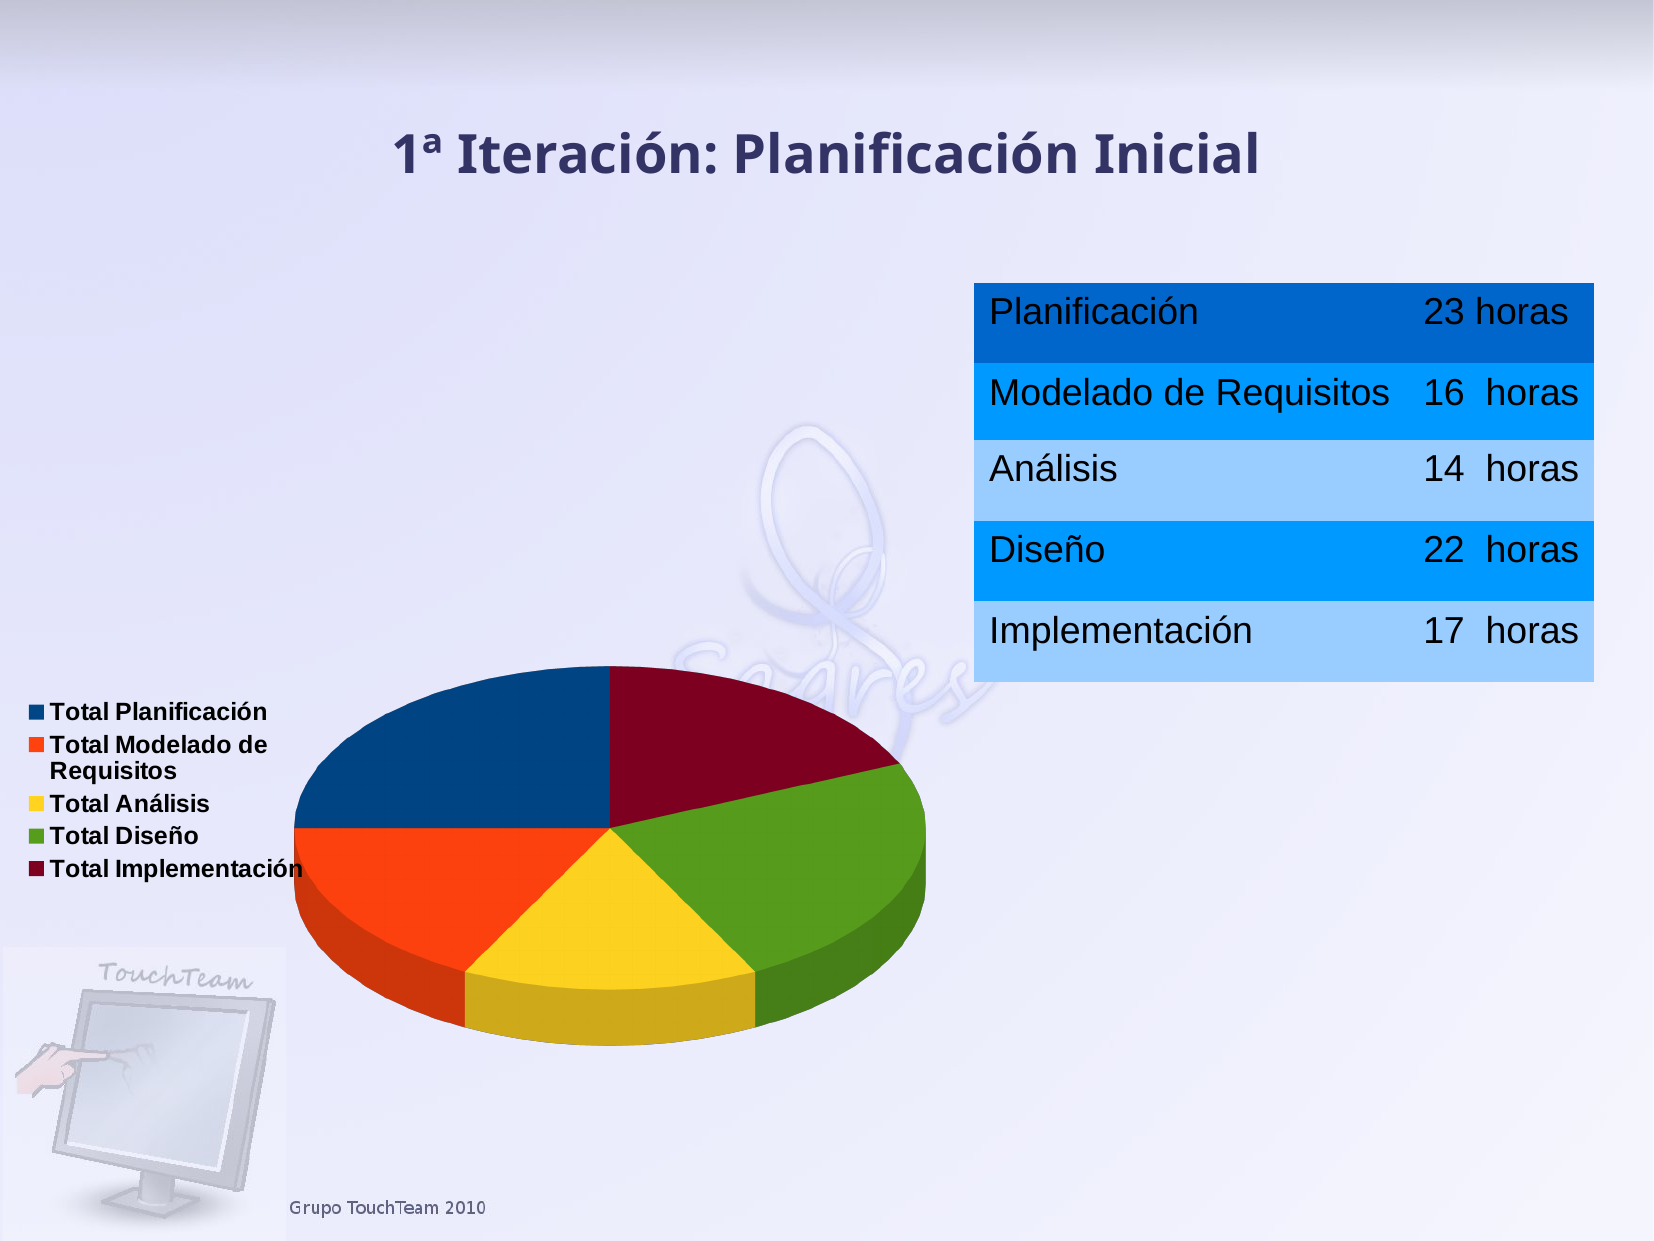

# 1ª Iteración: Planificación Inicial
| Planificación | 23 horas |
| --- | --- |
| Modelado de Requisitos | 16 horas |
| Análisis | 14 horas |
| Diseño | 22 horas |
| Implementación | 17 horas |
[unsupported chart]